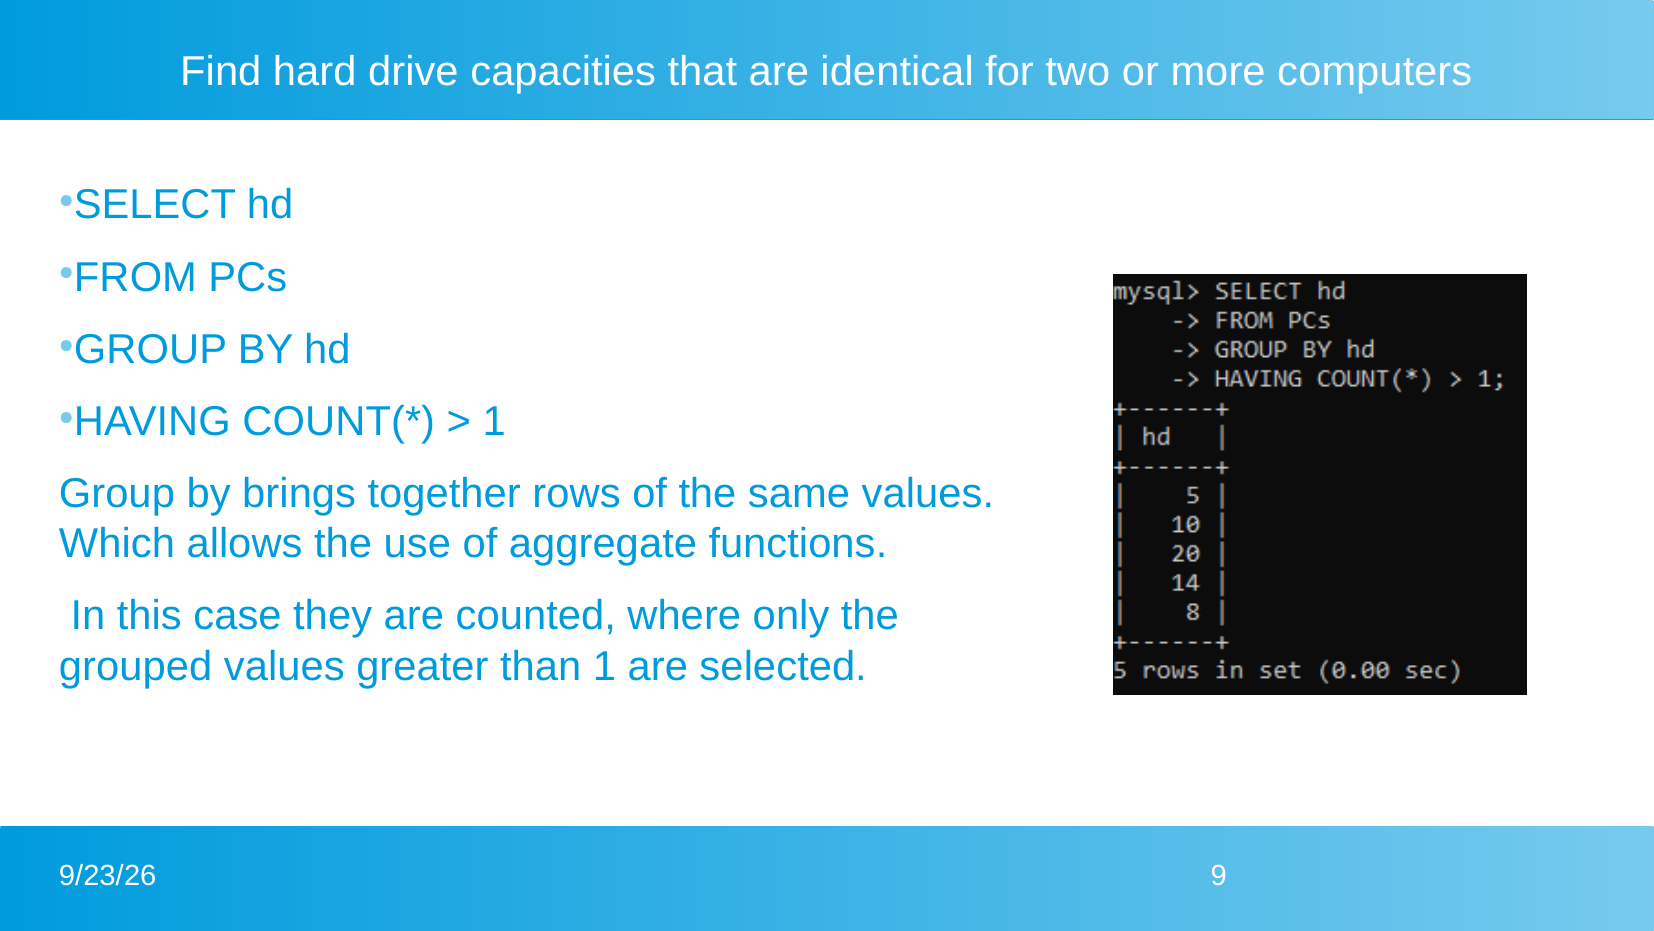

# Find hard drive capacities that are identical for two or more computers
SELECT hd
FROM PCs
GROUP BY hd
HAVING COUNT(*) > 1
Group by brings together rows of the same values. Which allows the use of aggregate functions.
 In this case they are counted, where only the grouped values greater than 1 are selected.